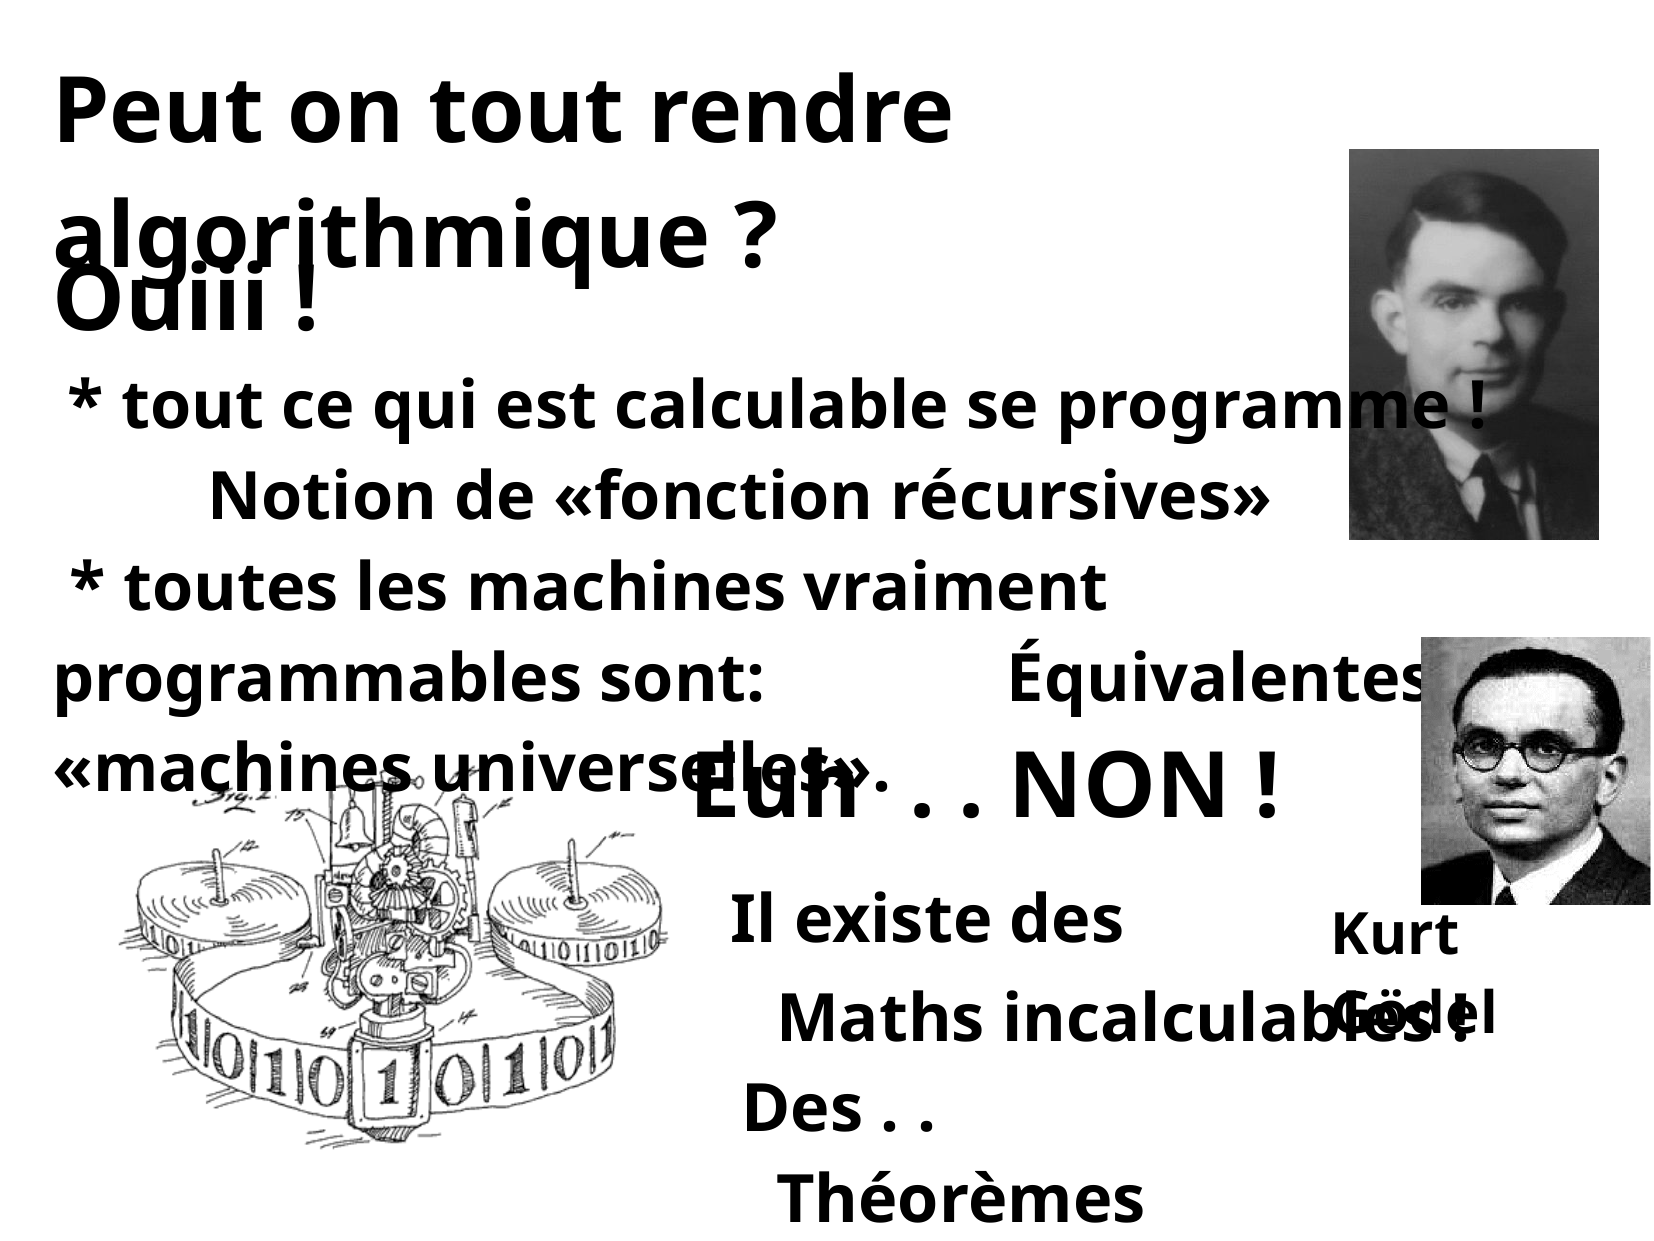

Peut on tout rendre algorithmique ?
Ouiii !
 * tout ce qui est calculable se programme !
 Notion de «fonction récursives»
 * toutes les machines vraiment programmables sont: Équivalentes : «machines universelles».
Euh . . NON !
 Il existe des
 Maths incalculables !
 Des . .
 Théorèmes indémontrables !
Kurt Gödel